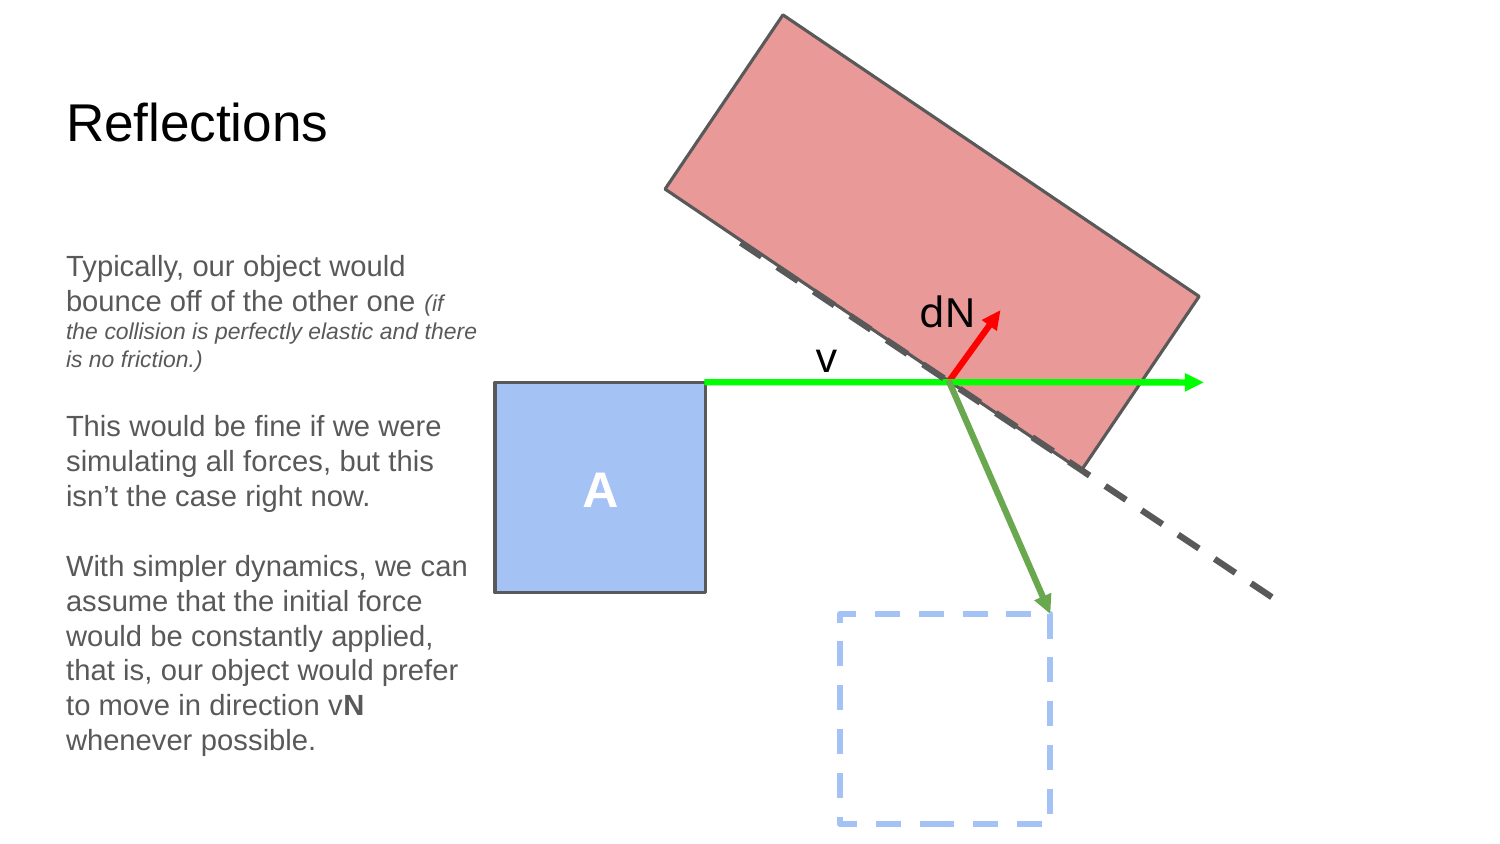

# Reflections
Typically, our object would bounce off of the other one (if the collision is perfectly elastic and there is no friction.)
This would be fine if we were simulating all forces, but this isn’t the case right now.
With simpler dynamics, we can assume that the initial force would be constantly applied, that is, our object would prefer to move in direction vN whenever possible.
dN
v
A
A